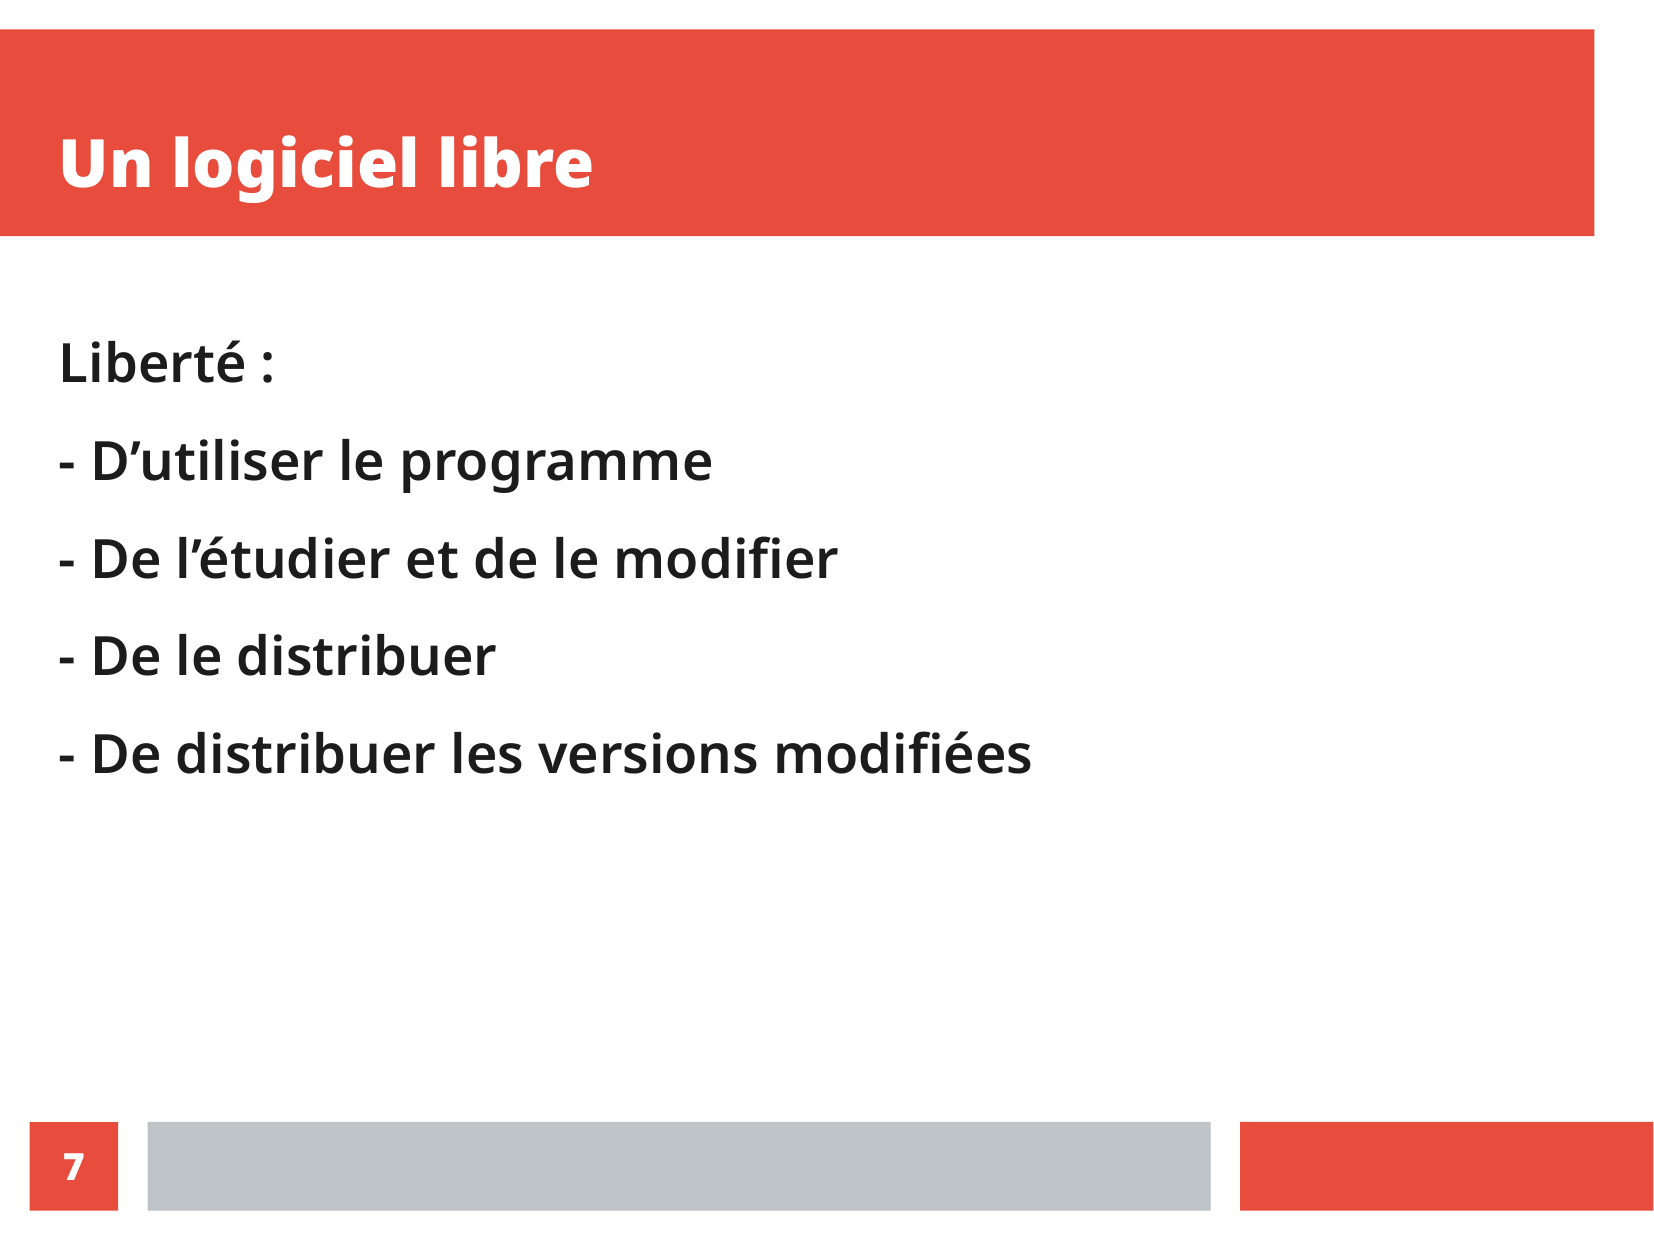

# Un logiciel libre
Liberté :
- D’utiliser le programme
- De l’étudier et de le modifier
- De le distribuer
- De distribuer les versions modifiées
7